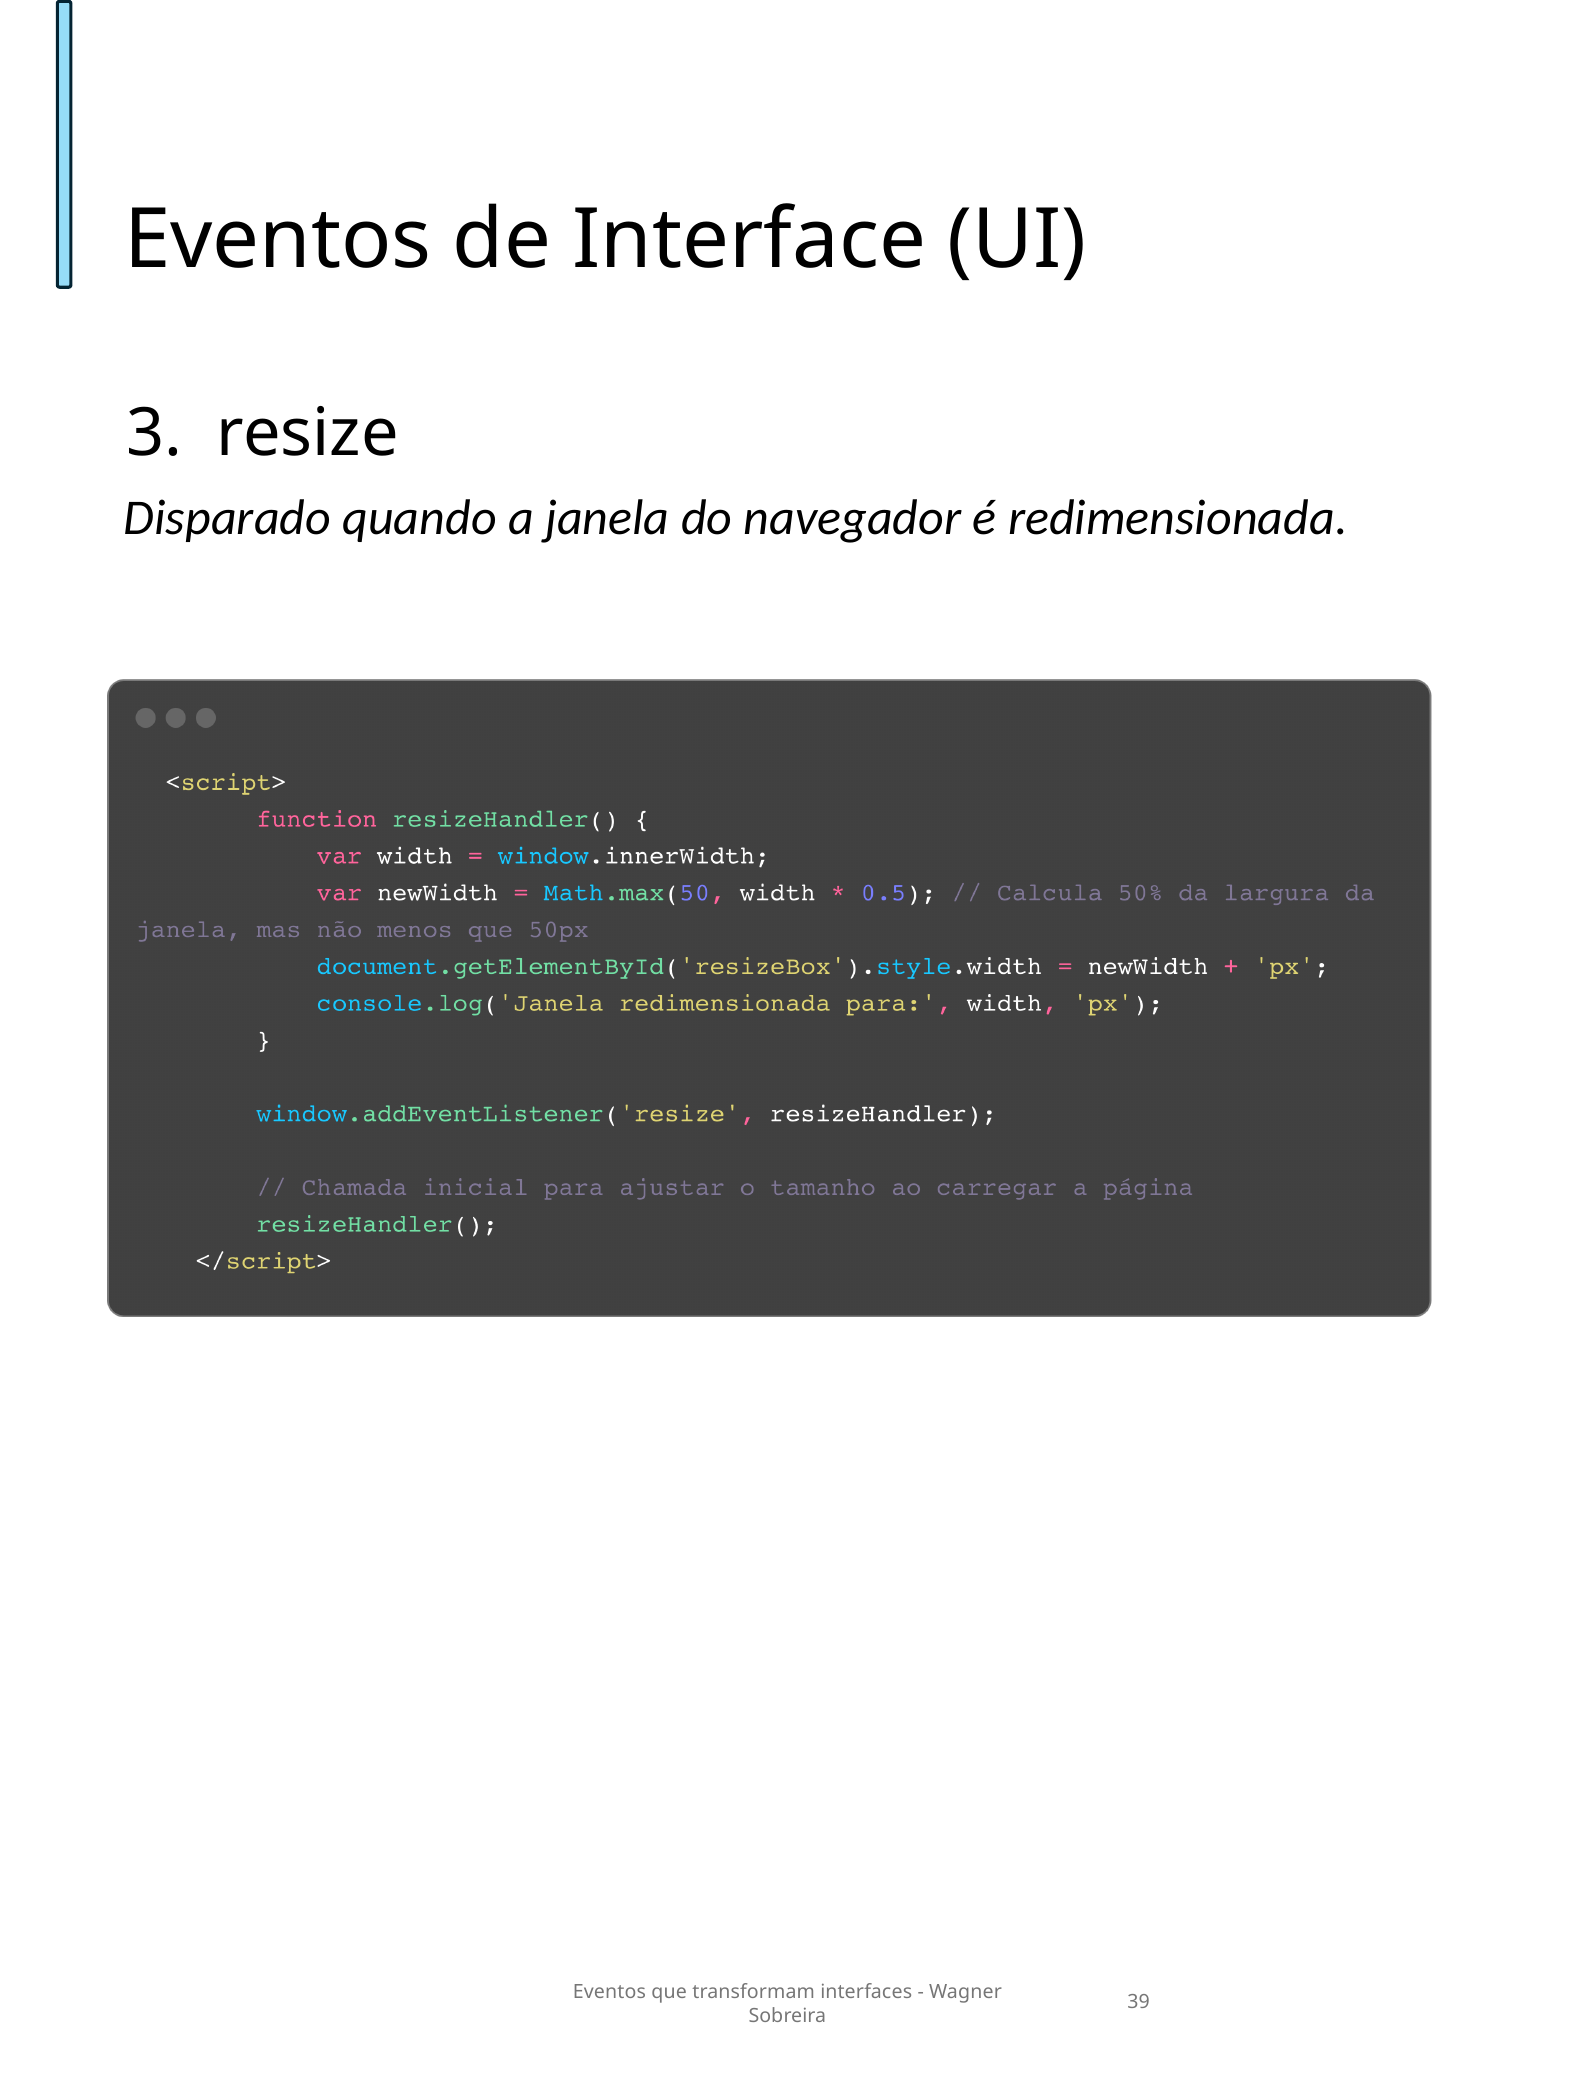

Eventos de Interface (UI)
3.  resize
Disparado quando a janela do navegador é redimensionada.
Eventos que transformam interfaces - Wagner Sobreira